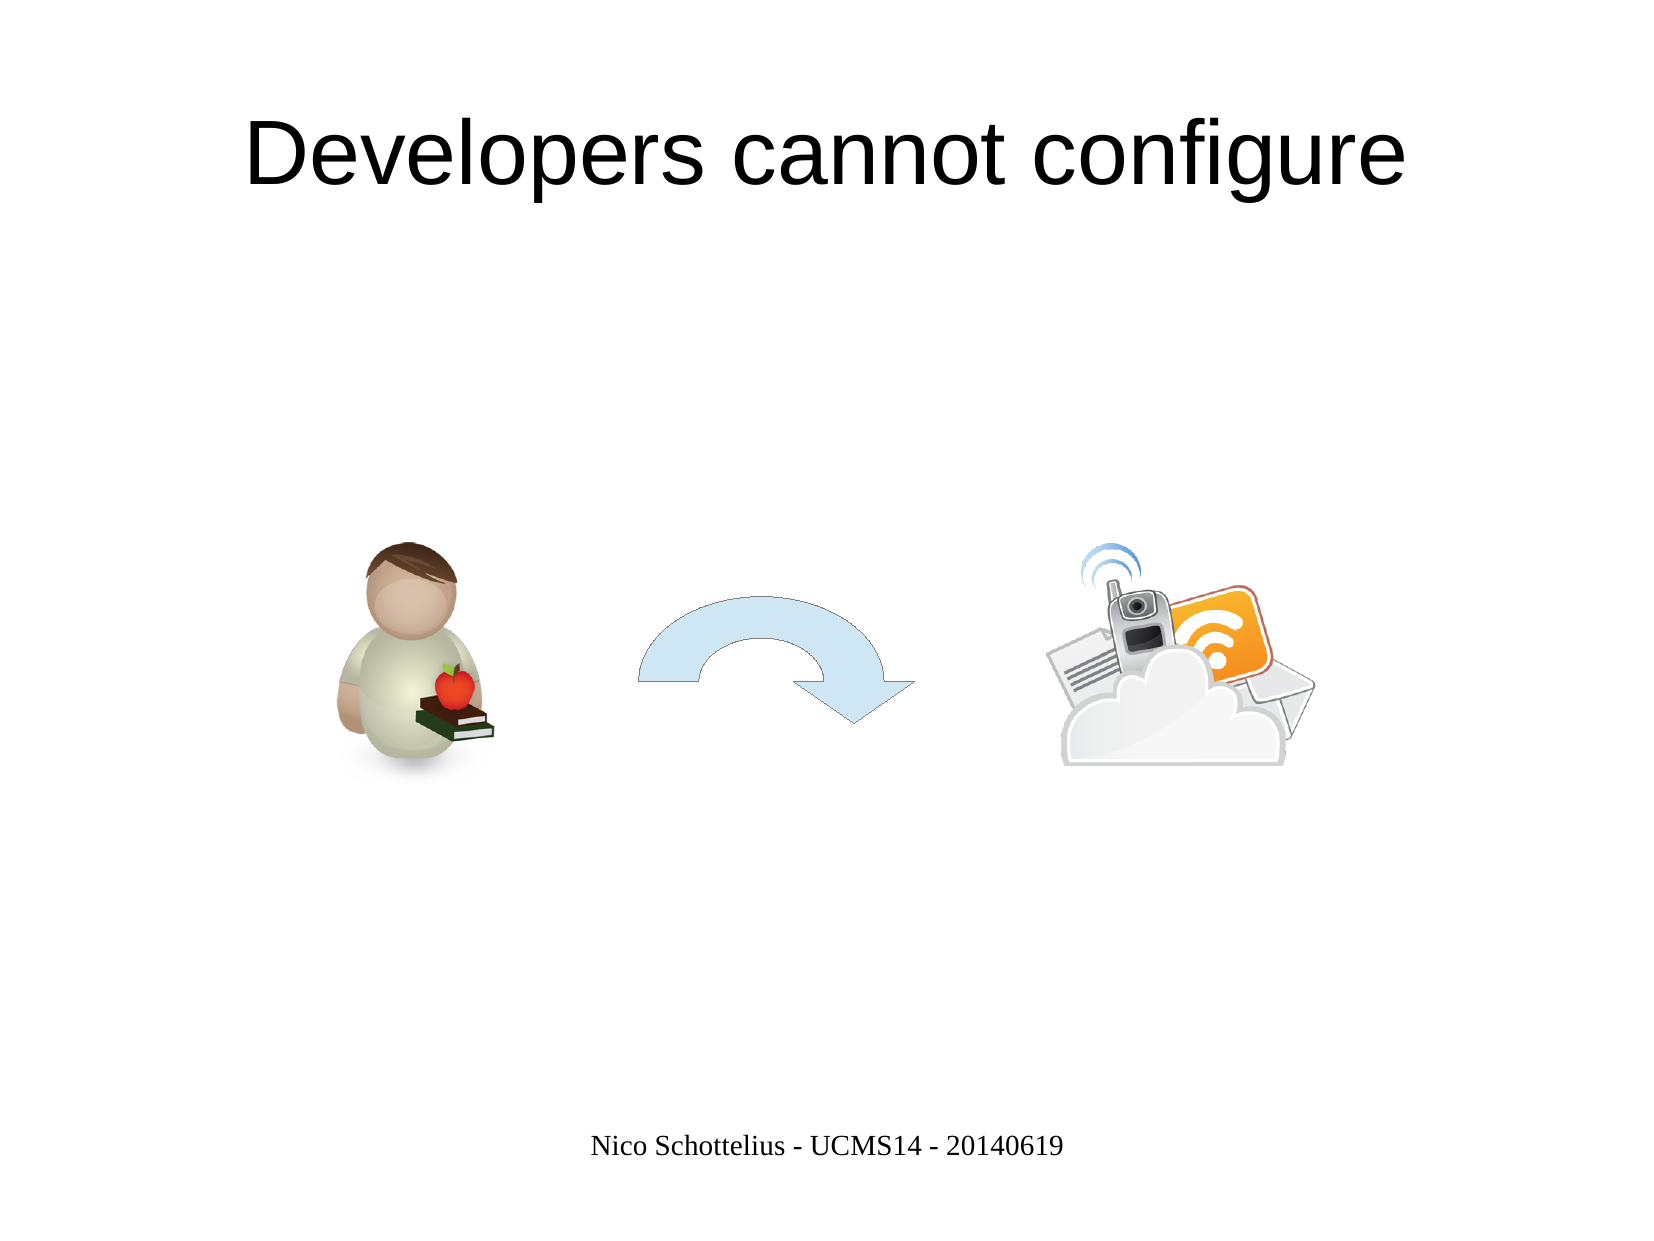

# Developers cannot configure
Nico Schottelius - UCMS14 - 20140619